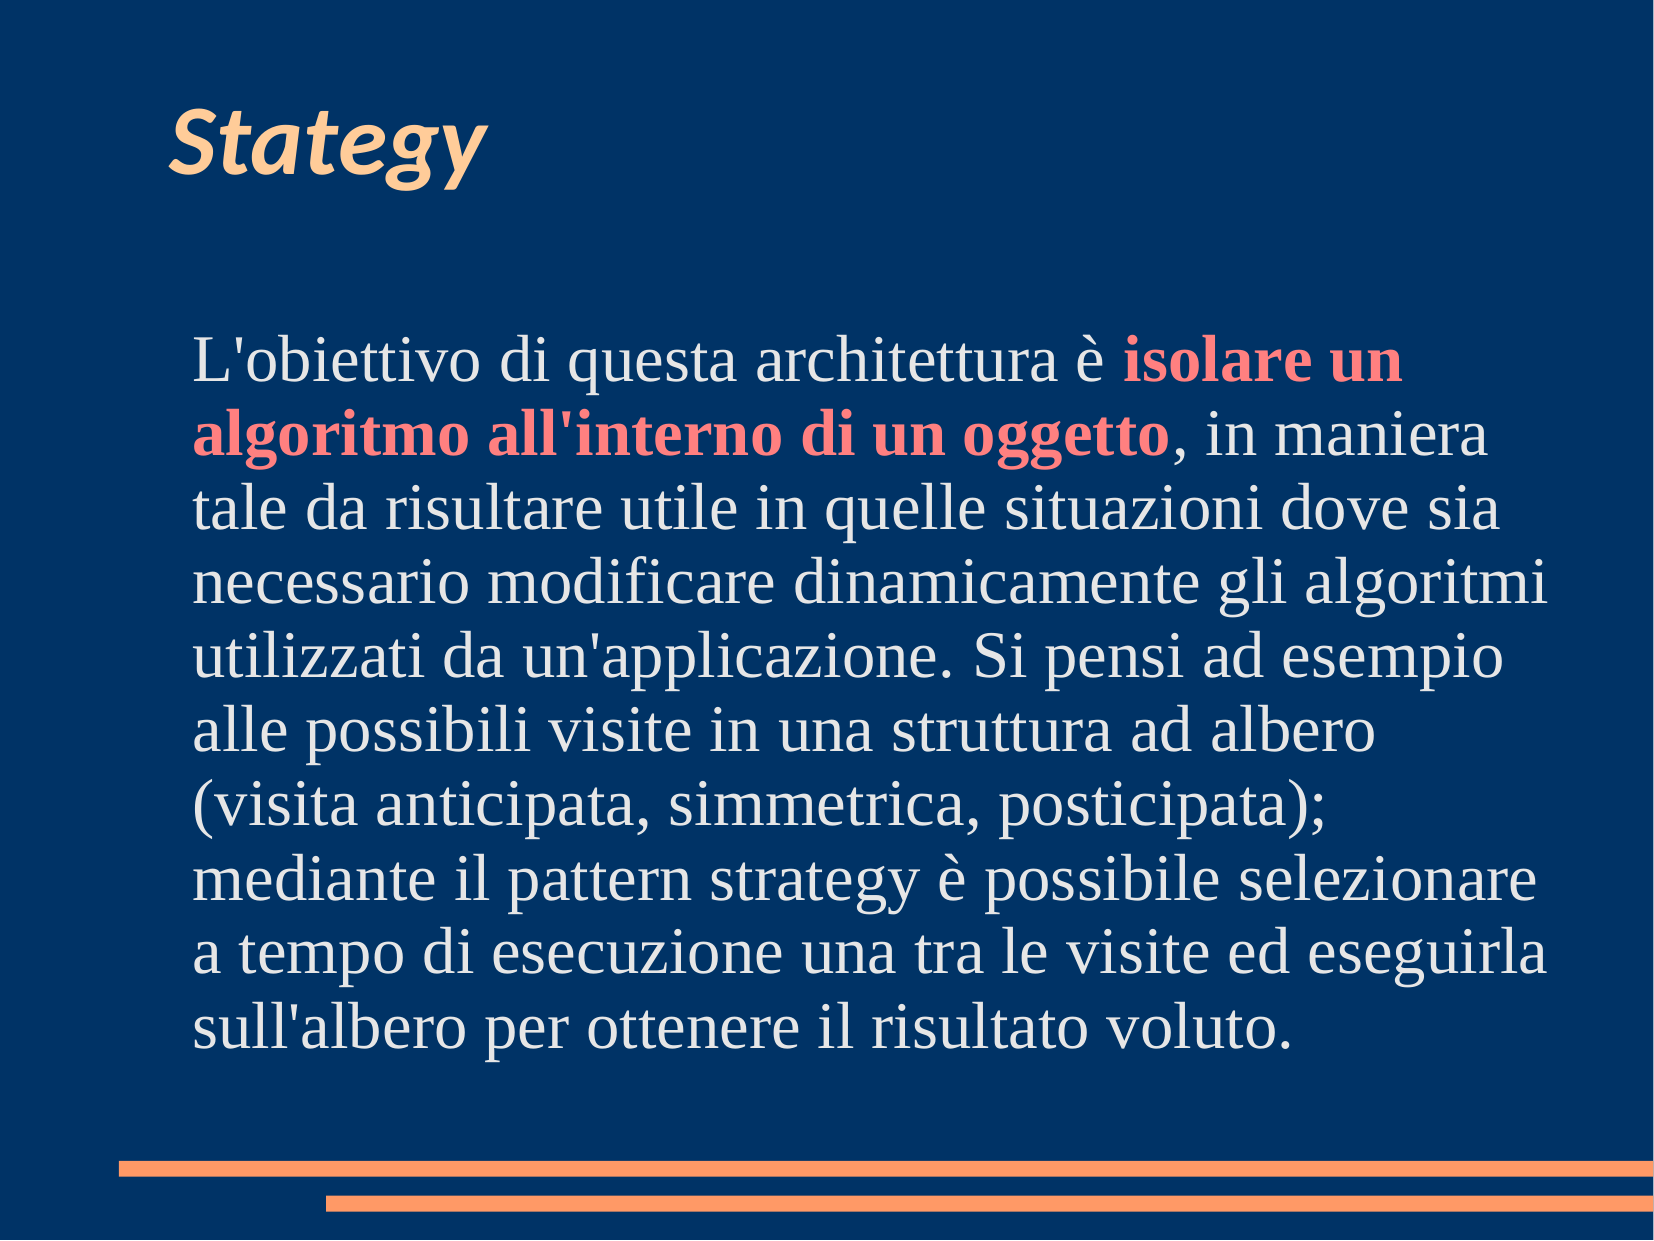

# Stategy
L'obiettivo di questa architettura è isolare un algoritmo all'interno di un oggetto, in maniera tale da risultare utile in quelle situazioni dove sia necessario modificare dinamicamente gli algoritmi utilizzati da un'applicazione. Si pensi ad esempio alle possibili visite in una struttura ad albero (visita anticipata, simmetrica, posticipata); mediante il pattern strategy è possibile selezionare a tempo di esecuzione una tra le visite ed eseguirla sull'albero per ottenere il risultato voluto.